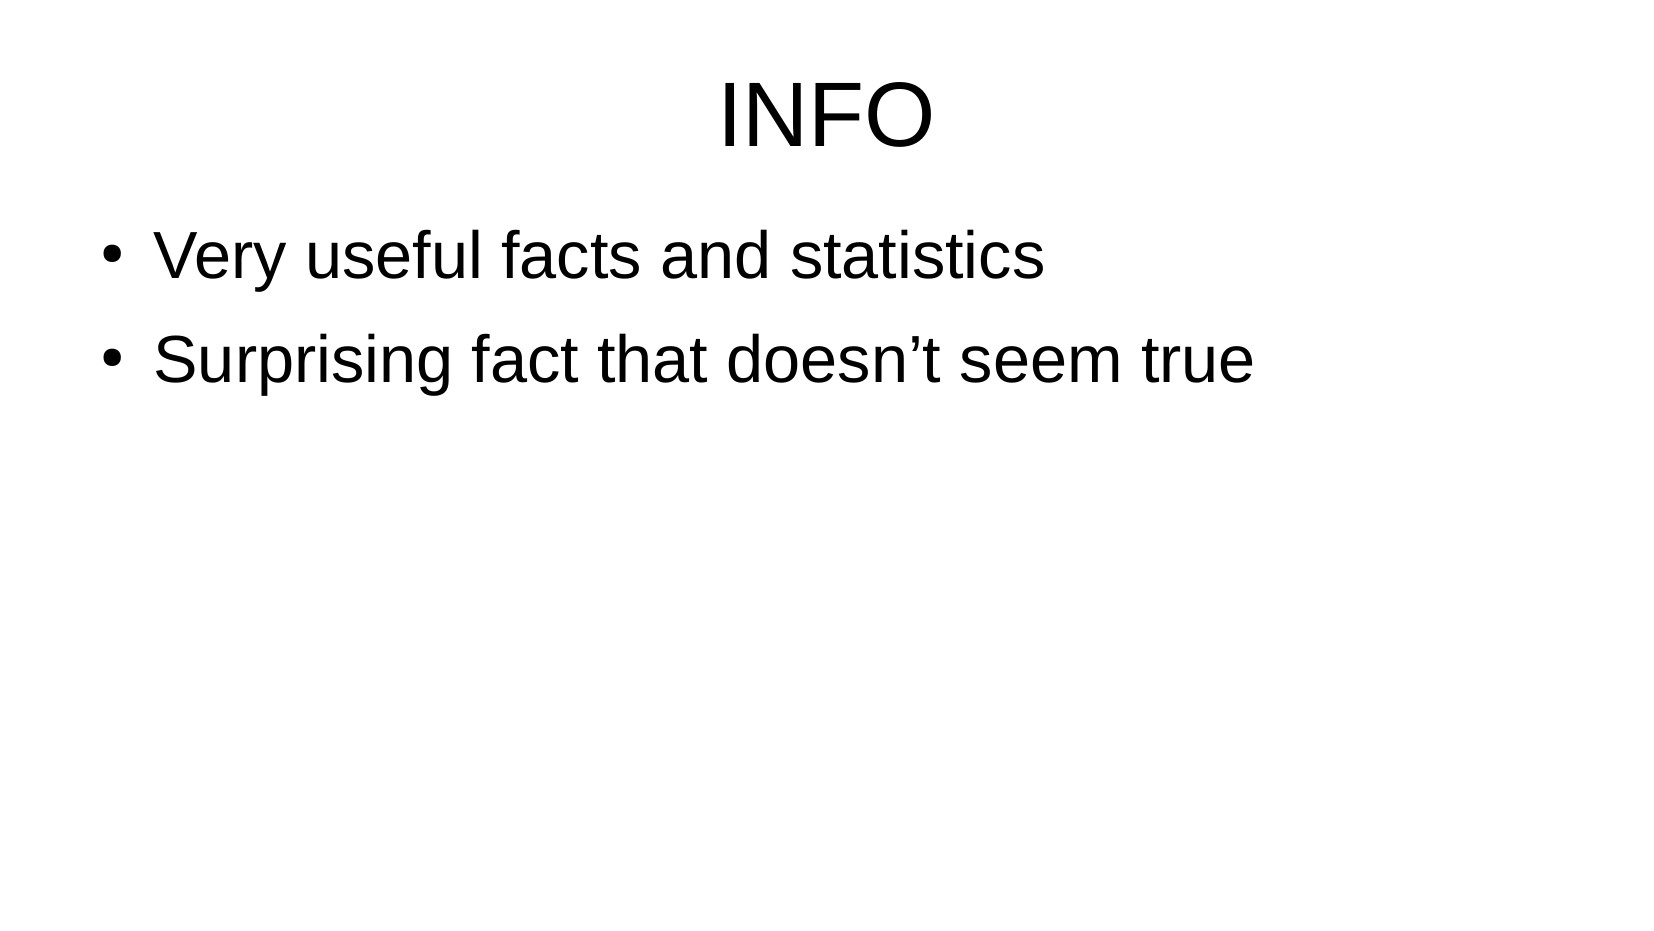

# INFO
Very useful facts and statistics
Surprising fact that doesn’t seem true